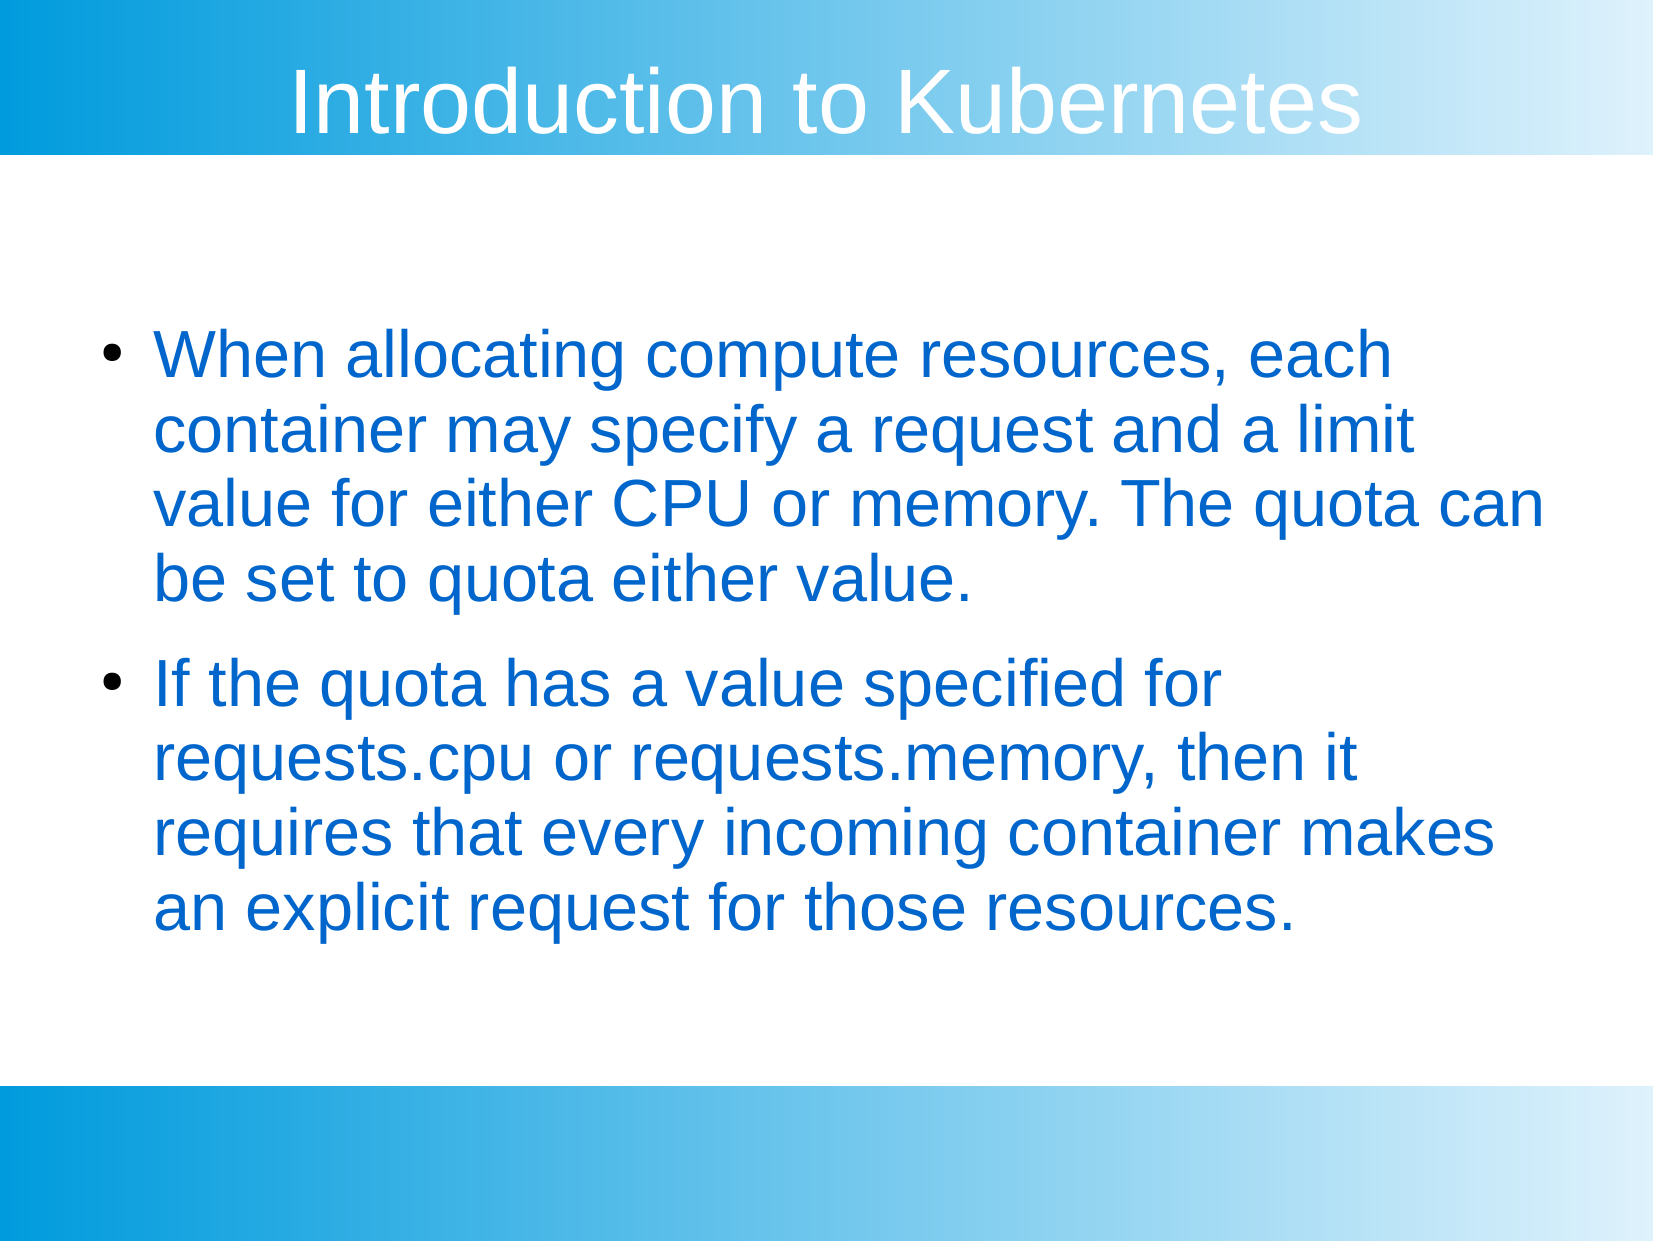

# Introduction to Kubernetes
When allocating compute resources, each container may specify a request and a limit value for either CPU or memory. The quota can be set to quota either value.
If the quota has a value specified for requests.cpu or requests.memory, then it requires that every incoming container makes an explicit request for those resources.